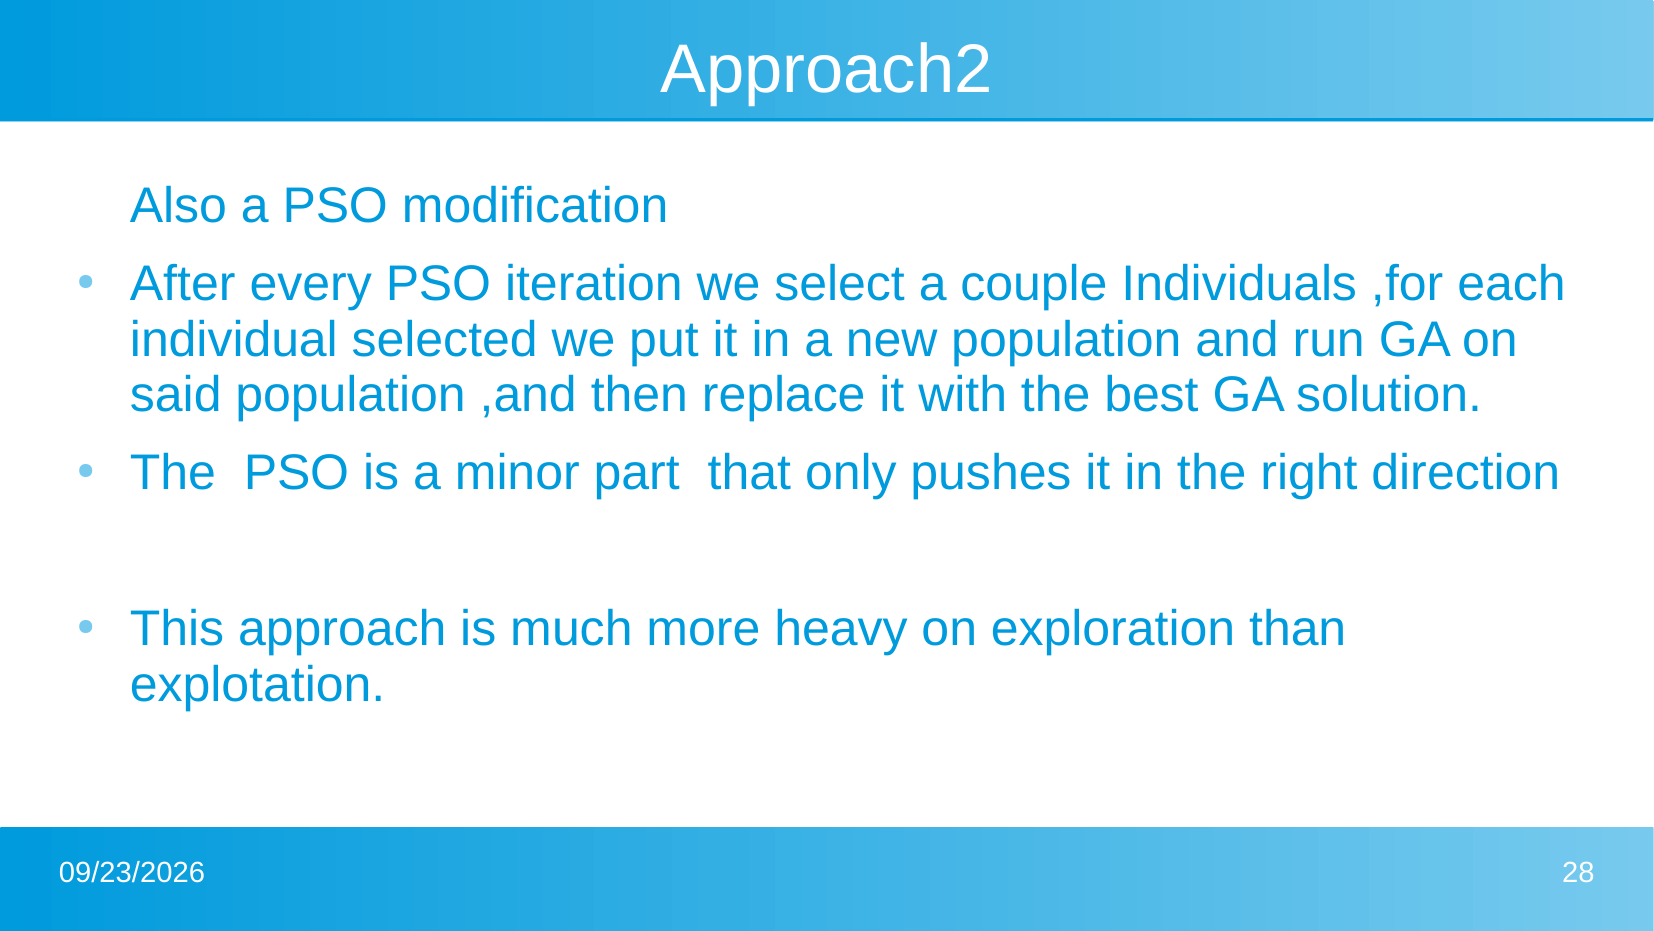

# Approach2
Also a PSO modification
After every PSO iteration we select a couple Individuals ,for each individual selected we put it in a new population and run GA on said population ,and then replace it with the best GA solution.
The PSO is a minor part that only pushes it in the right direction
This approach is much more heavy on exploration than explotation.
28